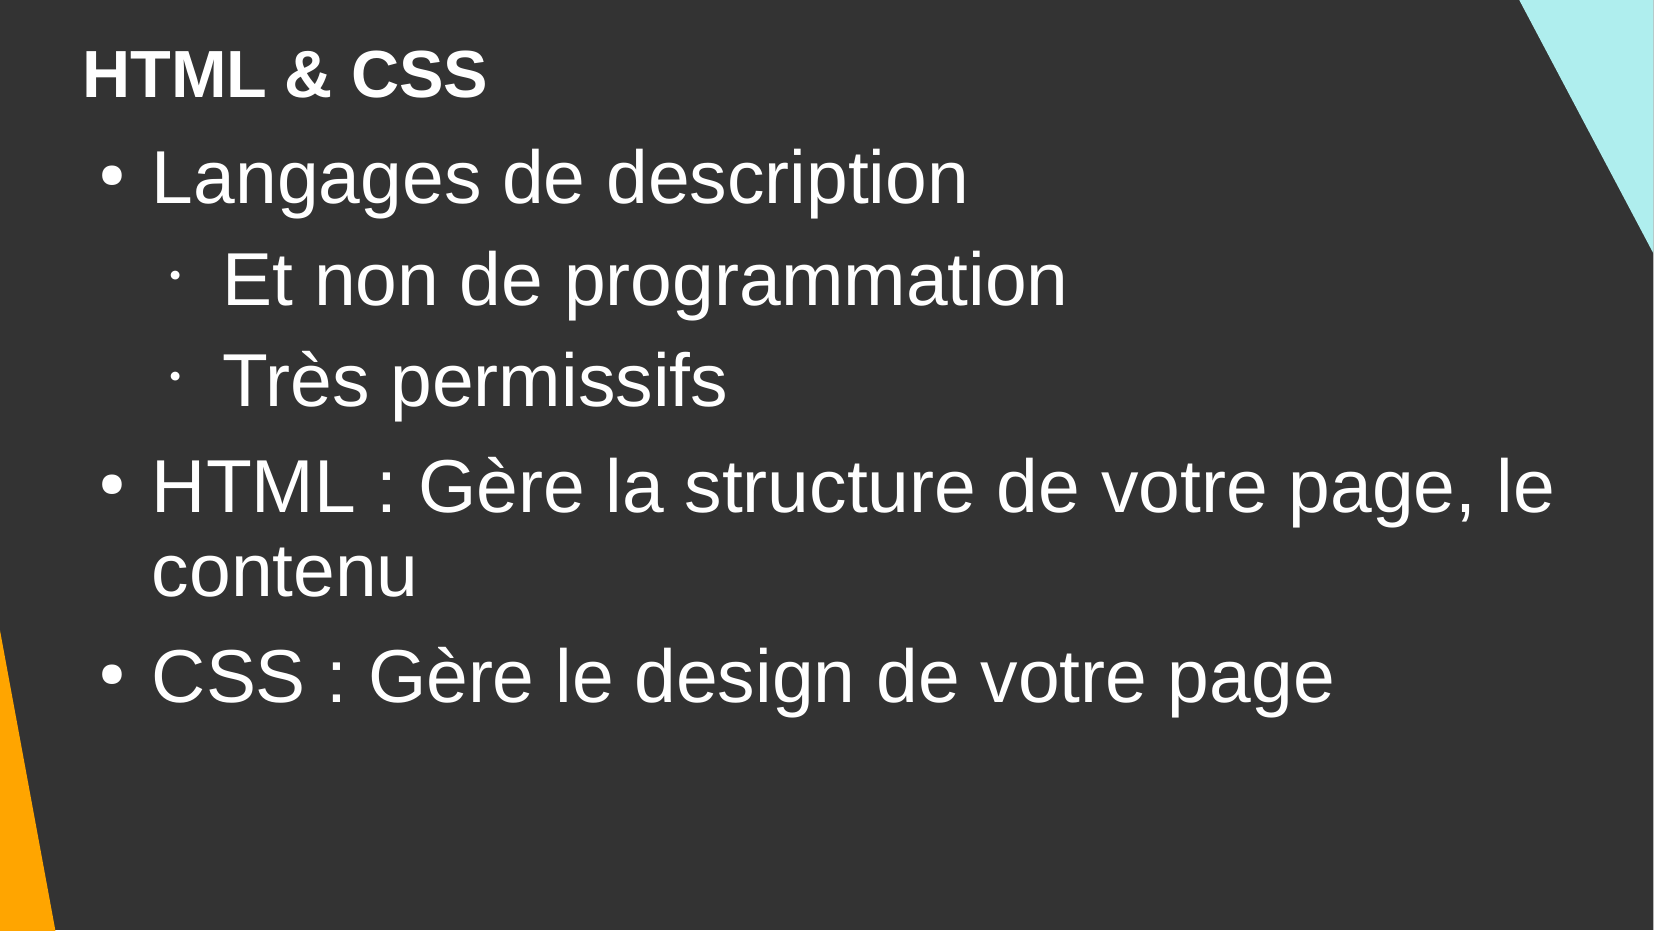

# HTML & CSS
Langages de description
Et non de programmation
Très permissifs
HTML : Gère la structure de votre page, le contenu
CSS : Gère le design de votre page